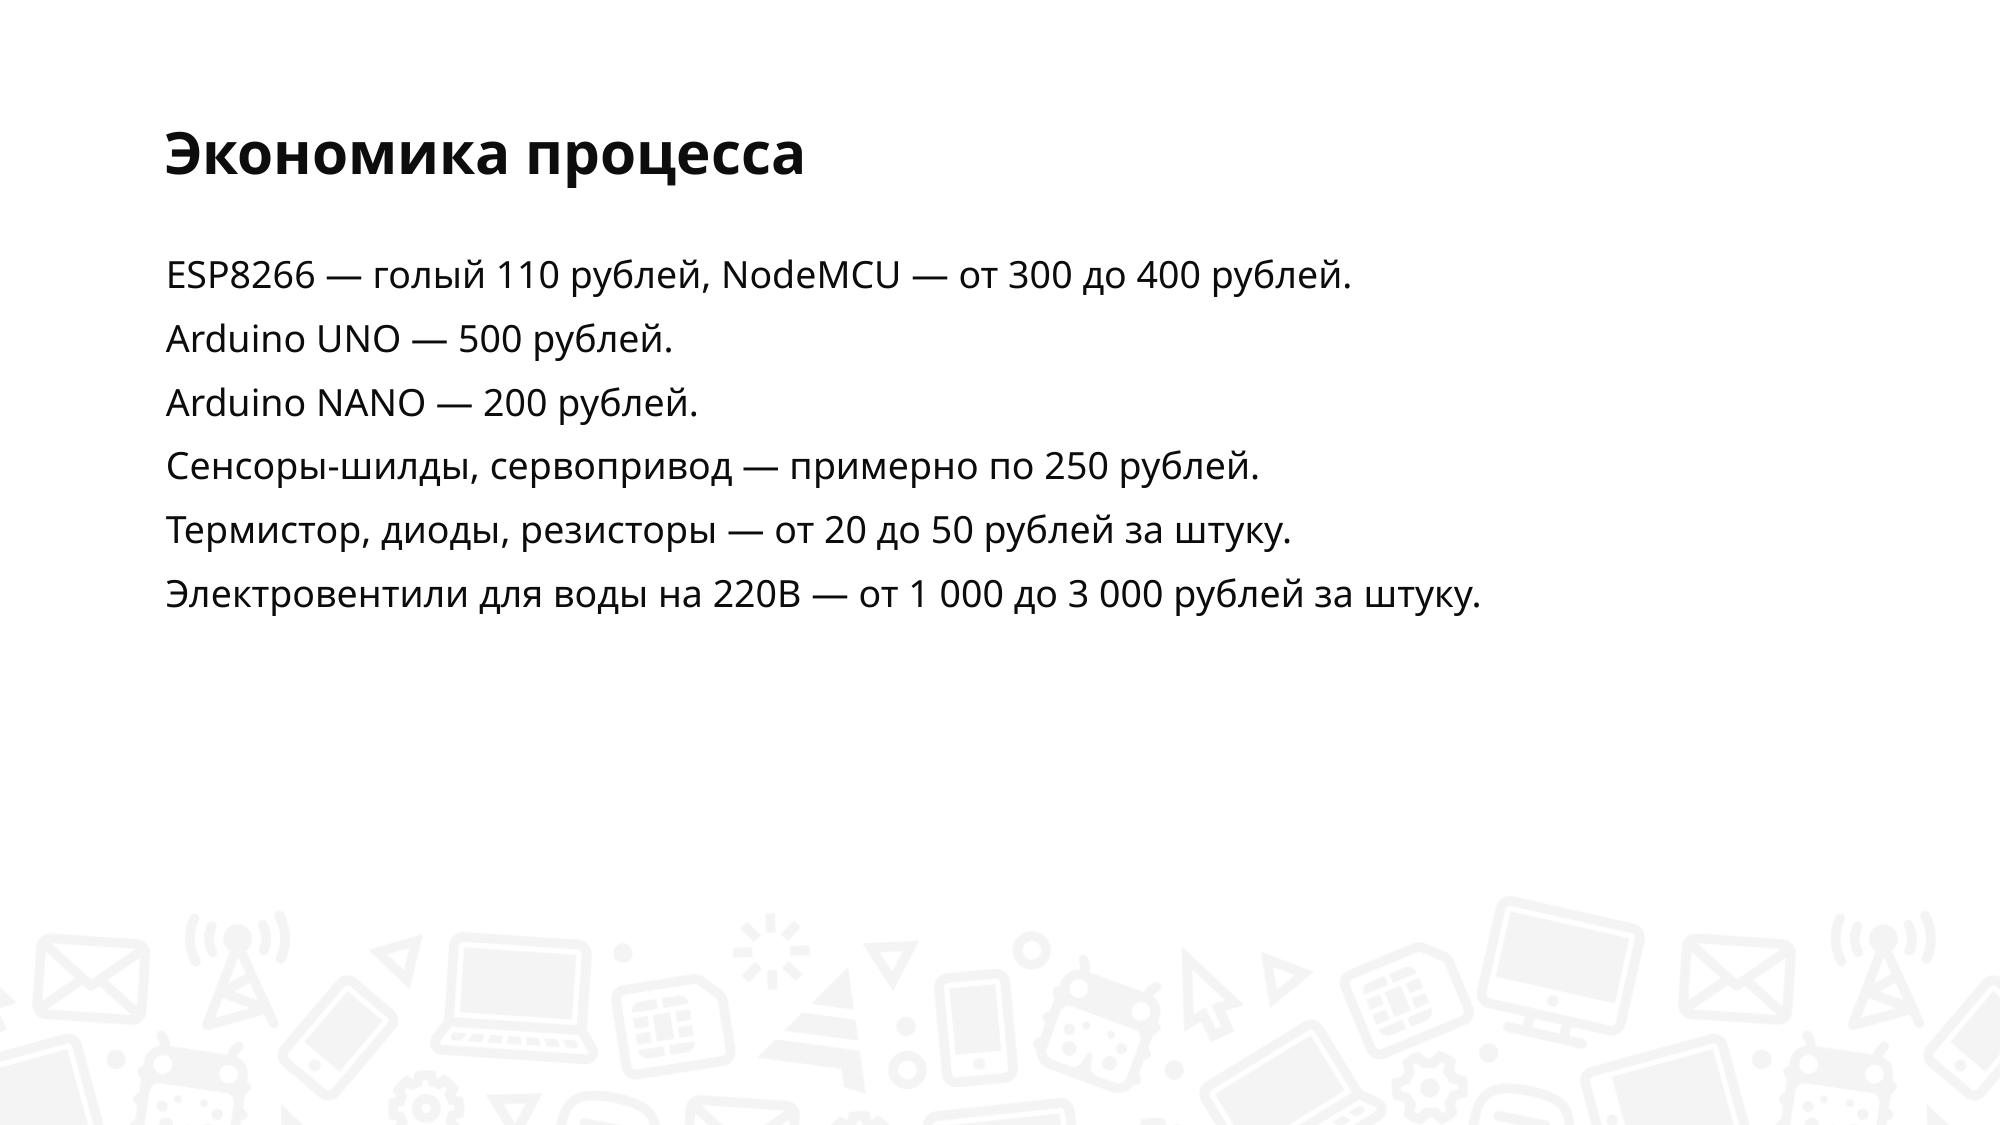

Экономика процесса
ESP8266 — голый 110 рублей, NodeMCU — от 300 до 400 рублей.
Arduino UNO — 500 рублей.
Arduino NANO — 200 рублей.
Сенсоры-шилды, сервопривод — примерно по 250 рублей.
Термистор, диоды, резисторы — от 20 до 50 рублей за штуку.
Электровентили для воды на 220В — от 1 000 до 3 000 рублей за штуку.